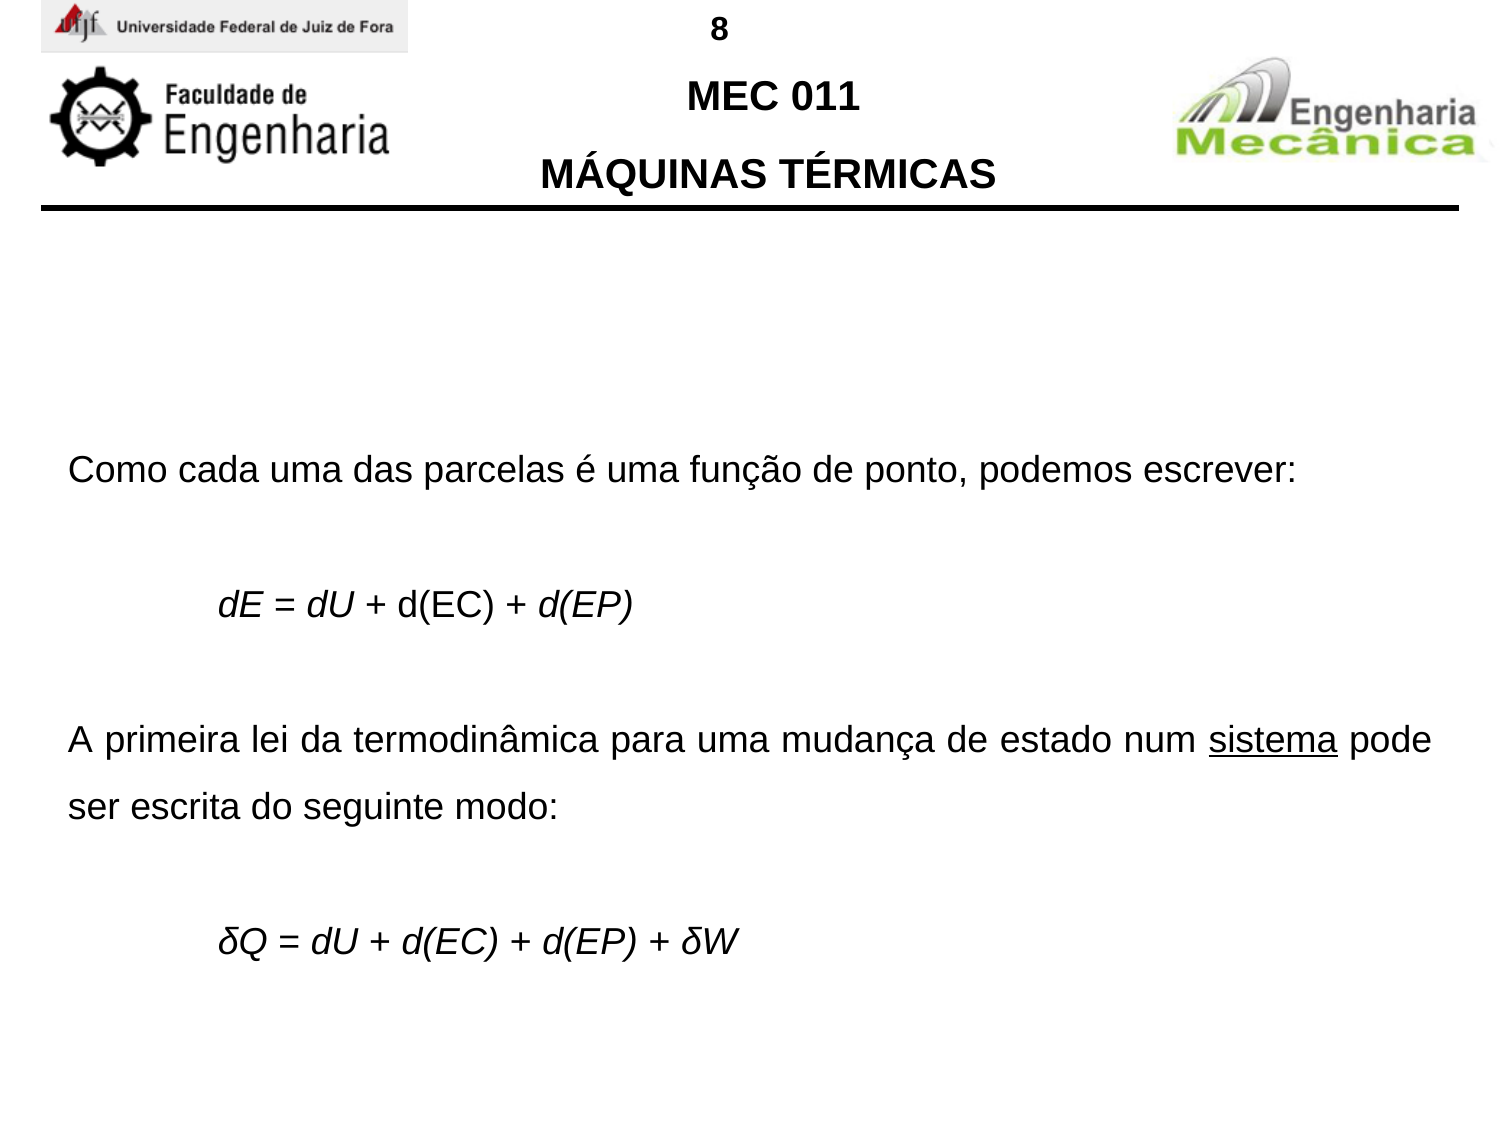

Como cada uma das parcelas é uma função de ponto, podemos escrever:
	dE = dU + d(EC) + d(EP)
A primeira lei da termodinâmica para uma mudança de estado num sistema pode ser escrita do seguinte modo:
	δQ = dU + d(EC) + d(EP) + δW